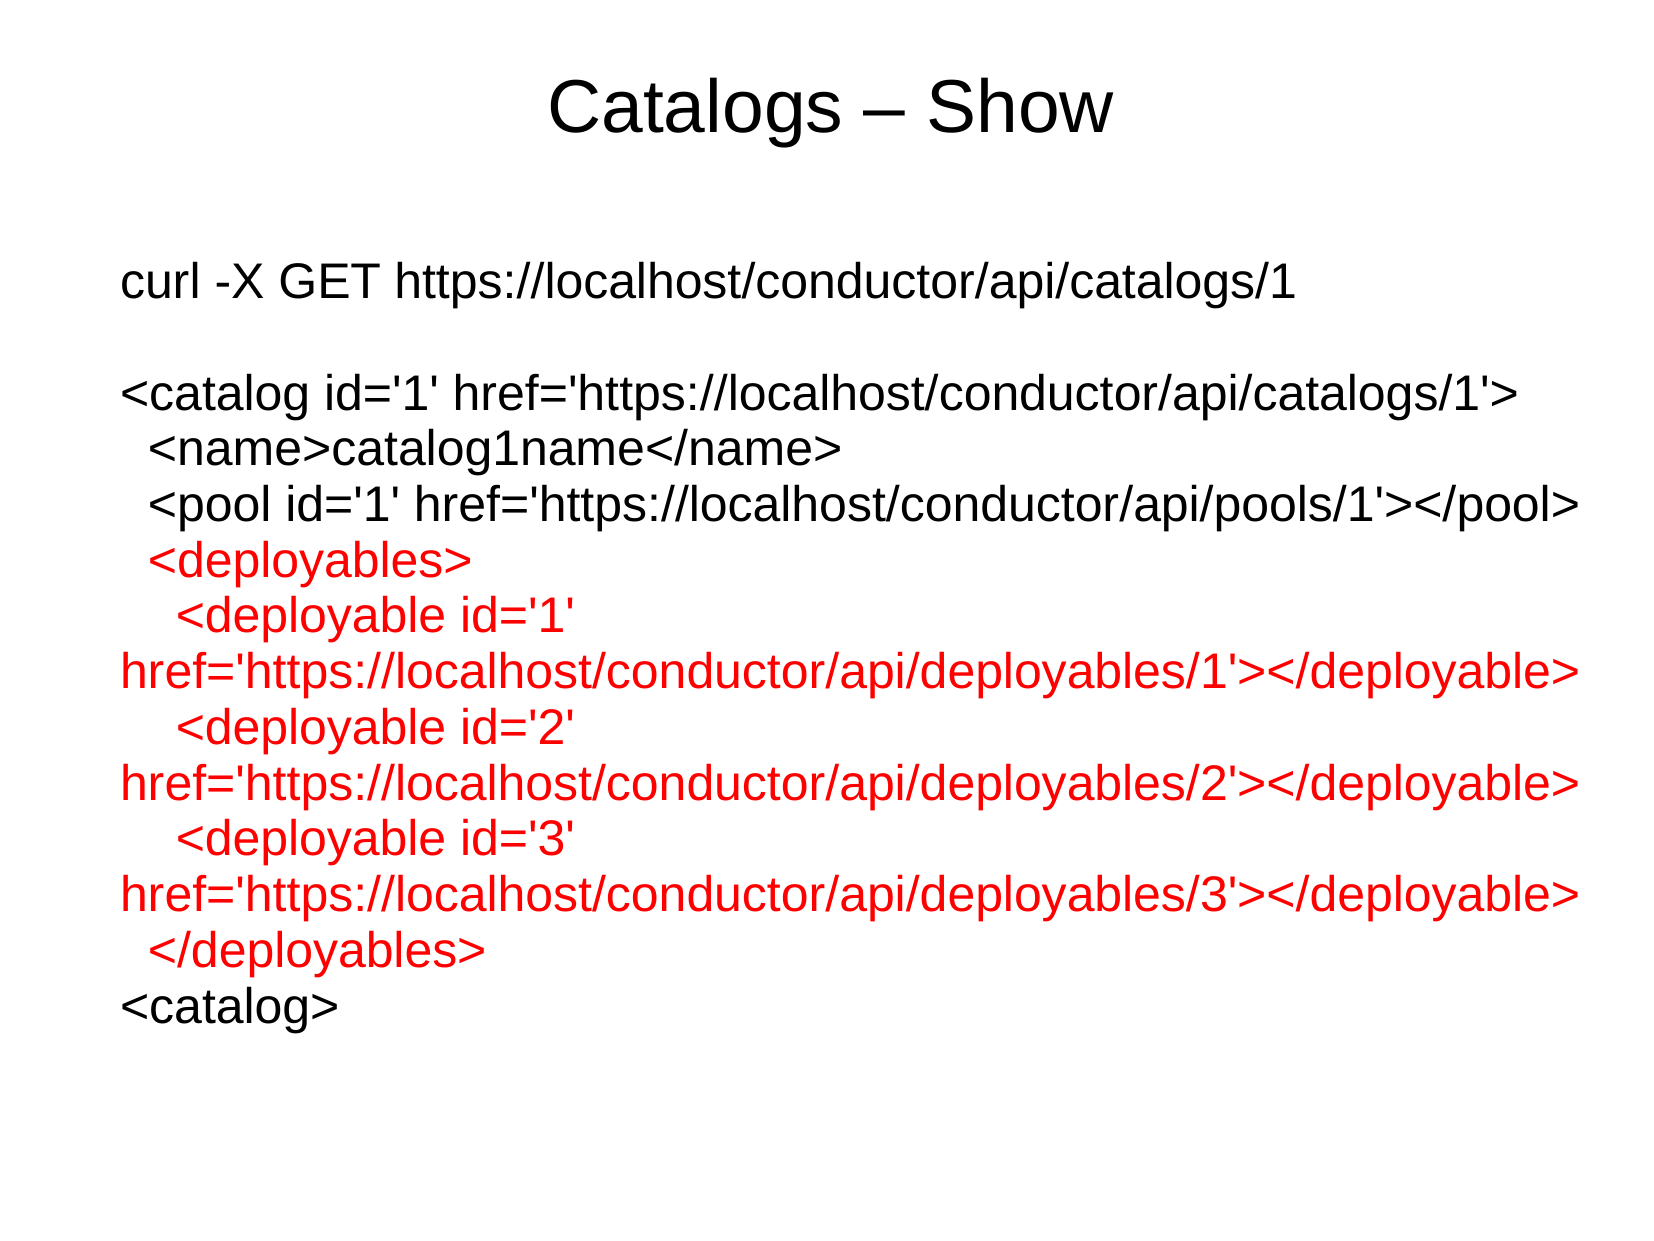

# Catalogs – Show
curl -X GET https://localhost/conductor/api/catalogs/1
<catalog id='1' href='https://localhost/conductor/api/catalogs/1'>
 <name>catalog1name</name>
 <pool id='1' href='https://localhost/conductor/api/pools/1'></pool>
 <deployables>
 <deployable id='1' href='https://localhost/conductor/api/deployables/1'></deployable>
 <deployable id='2' href='https://localhost/conductor/api/deployables/2'></deployable>
 <deployable id='3' href='https://localhost/conductor/api/deployables/3'></deployable>
 </deployables>
<catalog>